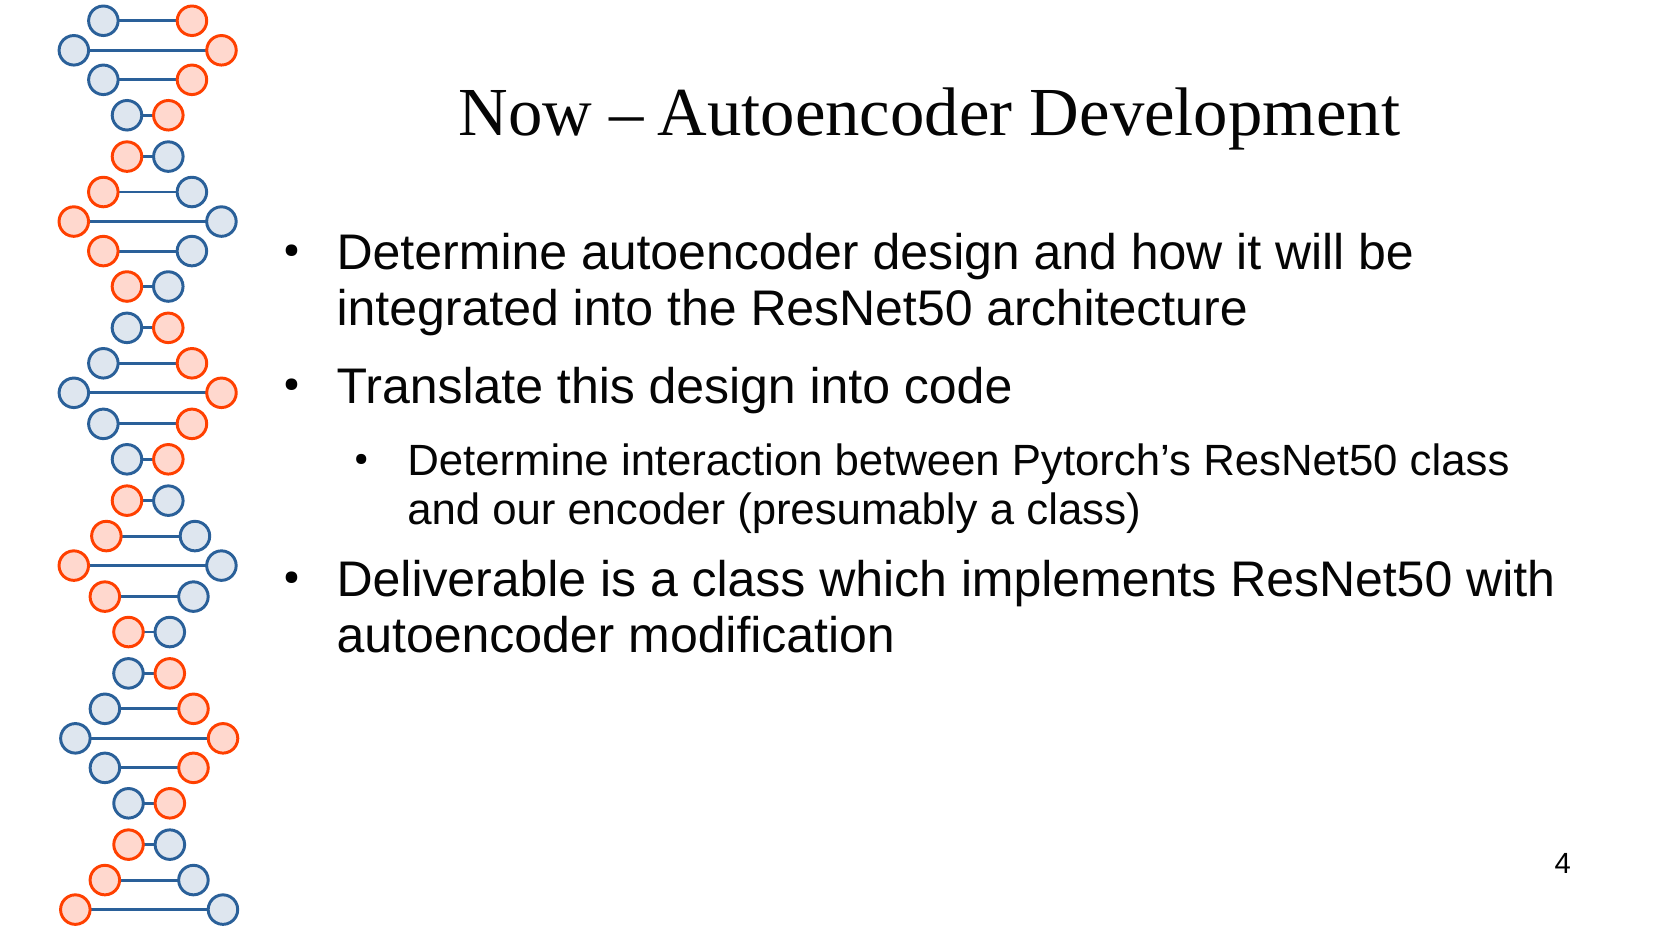

# Now – Autoencoder Development
Determine autoencoder design and how it will be integrated into the ResNet50 architecture
Translate this design into code
Determine interaction between Pytorch’s ResNet50 class and our encoder (presumably a class)
Deliverable is a class which implements ResNet50 with autoencoder modification
4